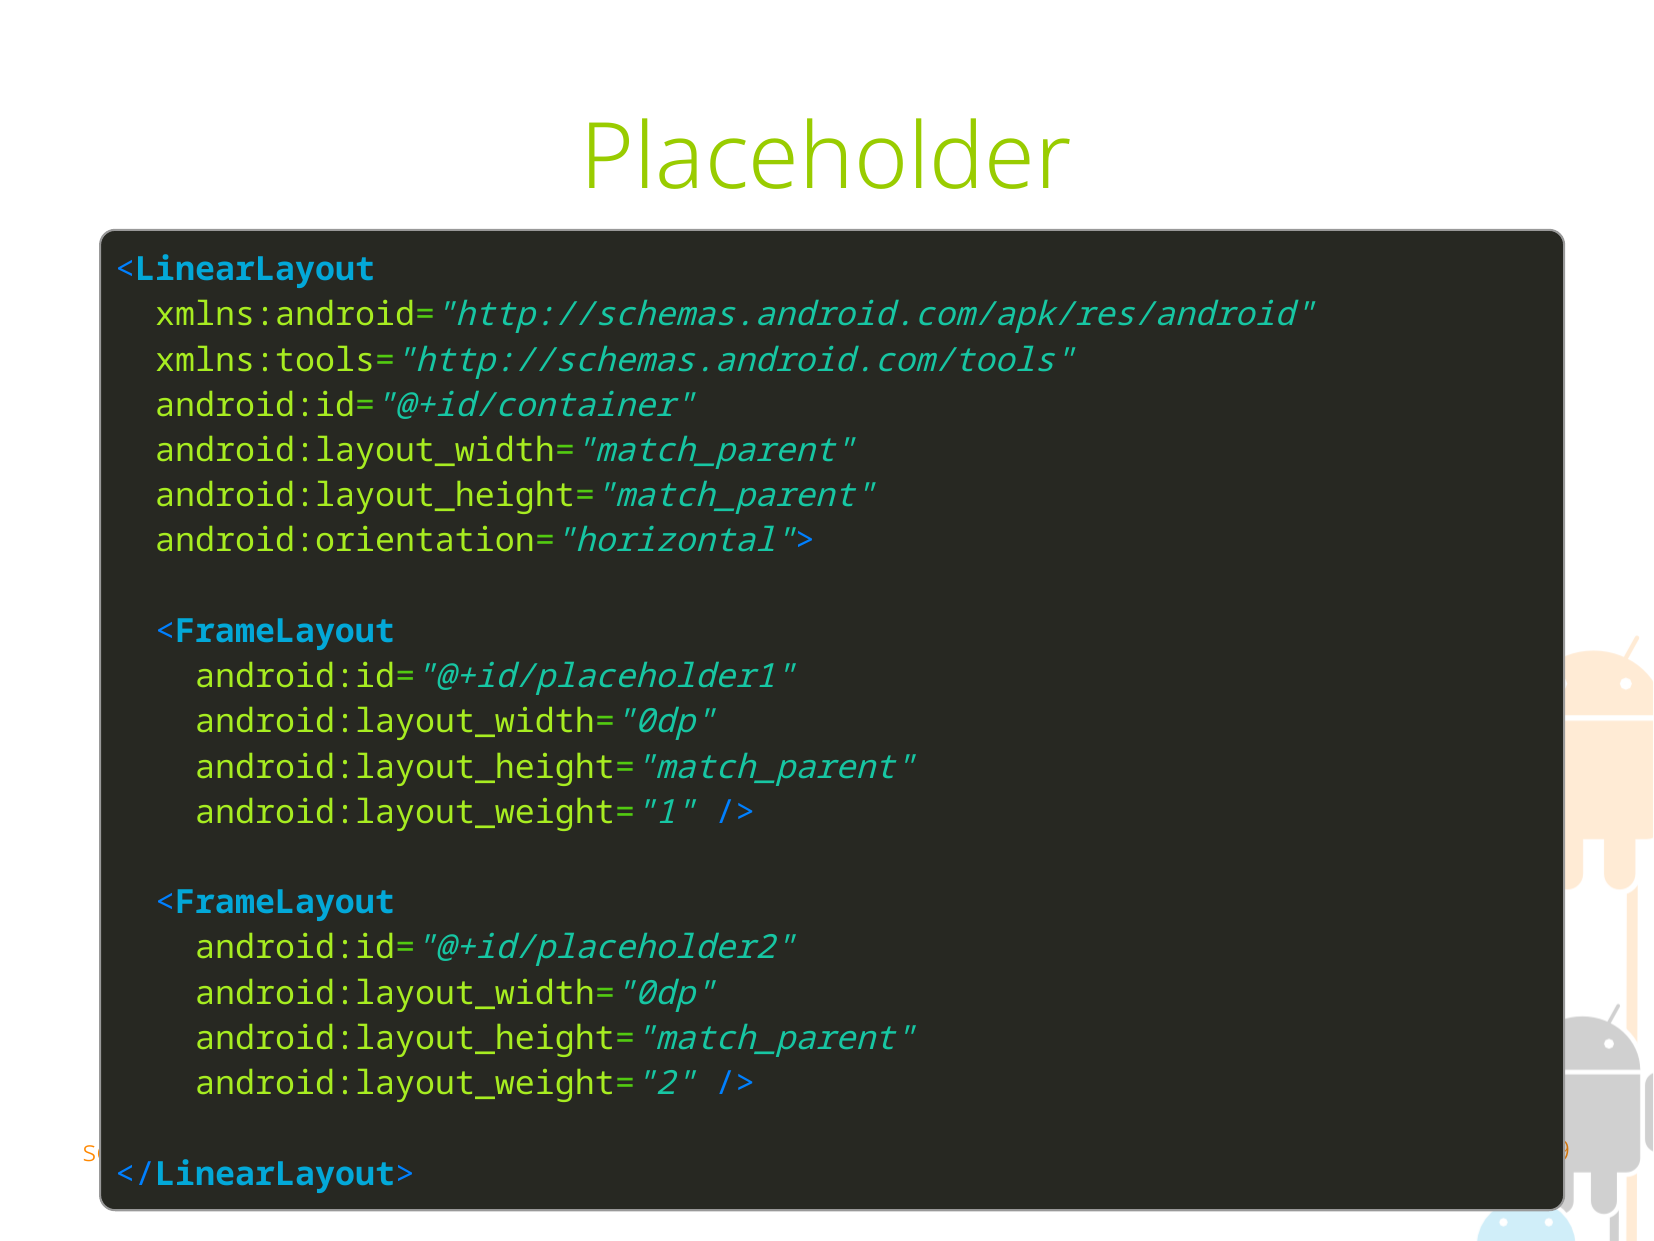

# Placeholder
<LinearLayout
 xmlns:android="http://schemas.android.com/apk/res/android"
 xmlns:tools="http://schemas.android.com/tools"
 android:id="@+id/container"
 android:layout_width="match_parent"
 android:layout_height="match_parent"
 android:orientation="horizontal">
 <FrameLayout
 android:id="@+id/placeholder1"
 android:layout_width="0dp"
 android:layout_height="match_parent"
 android:layout_weight="1" />
 <FrameLayout
 android:id="@+id/placeholder2"
 android:layout_width="0dp"
 android:layout_height="match_parent"
 android:layout_weight="2" />
</LinearLayout>
session sept 2016
Yann Caron (c) 2014
69